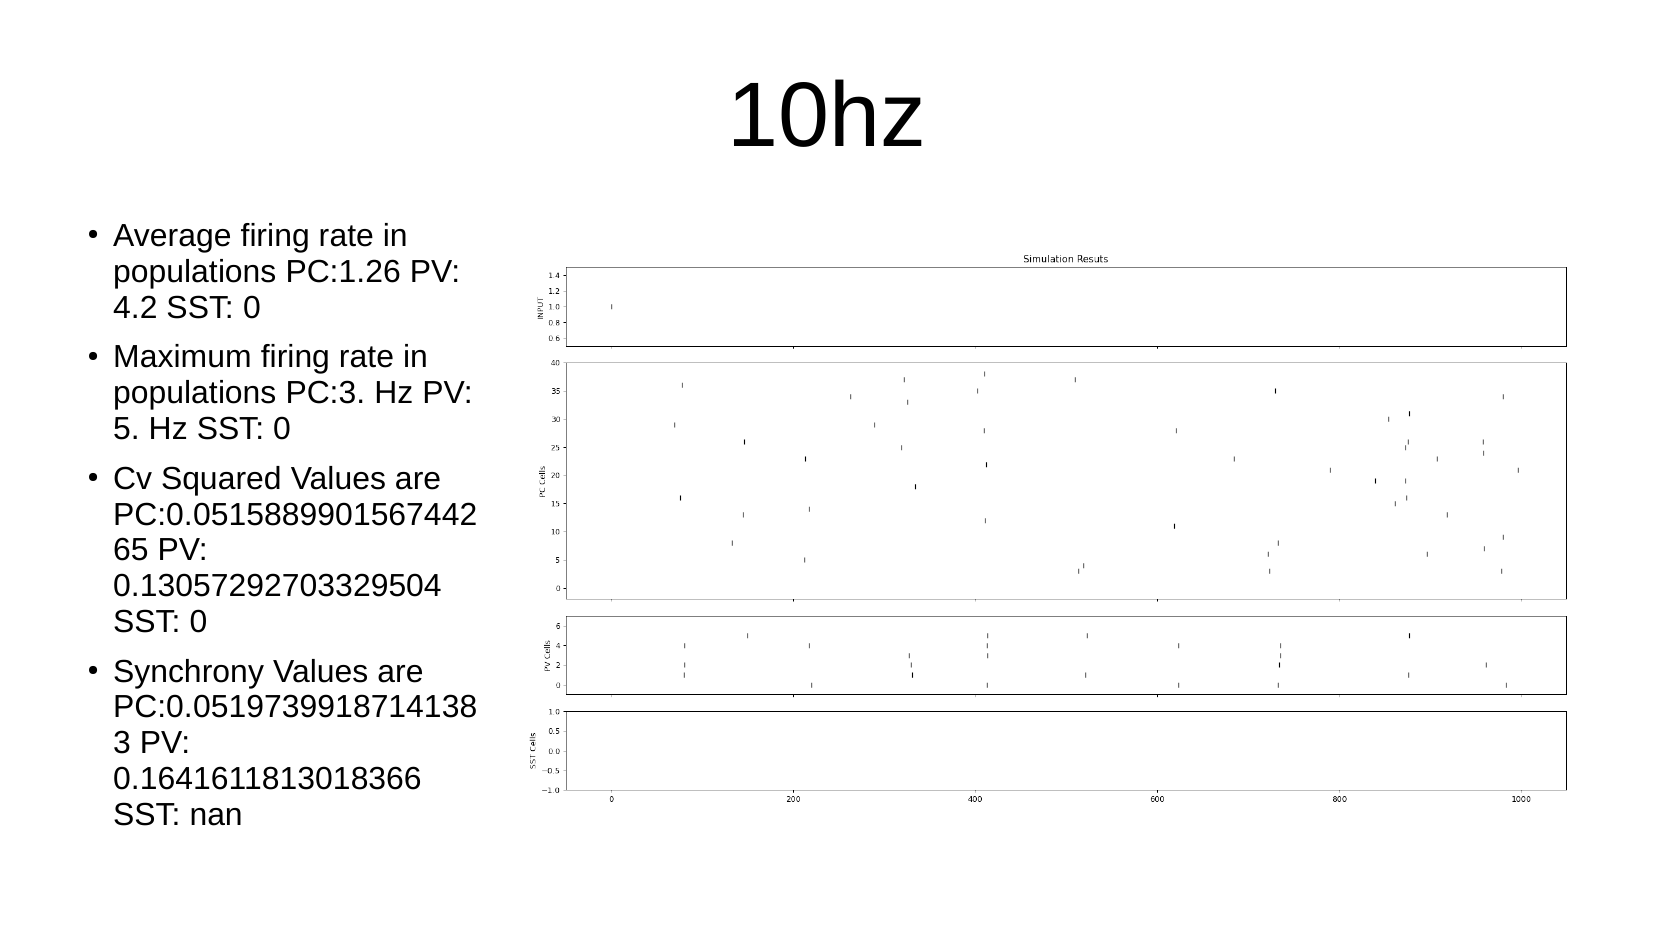

# 10hz
Average firing rate in populations PC:1.26 PV: 4.2 SST: 0
Maximum firing rate in populations PC:3. Hz PV: 5. Hz SST: 0
Cv Squared Values are PC:0.051588990156744265 PV: 0.13057292703329504 SST: 0
Synchrony Values are PC:0.05197399187141383 PV: 0.1641611813018366 SST: nan